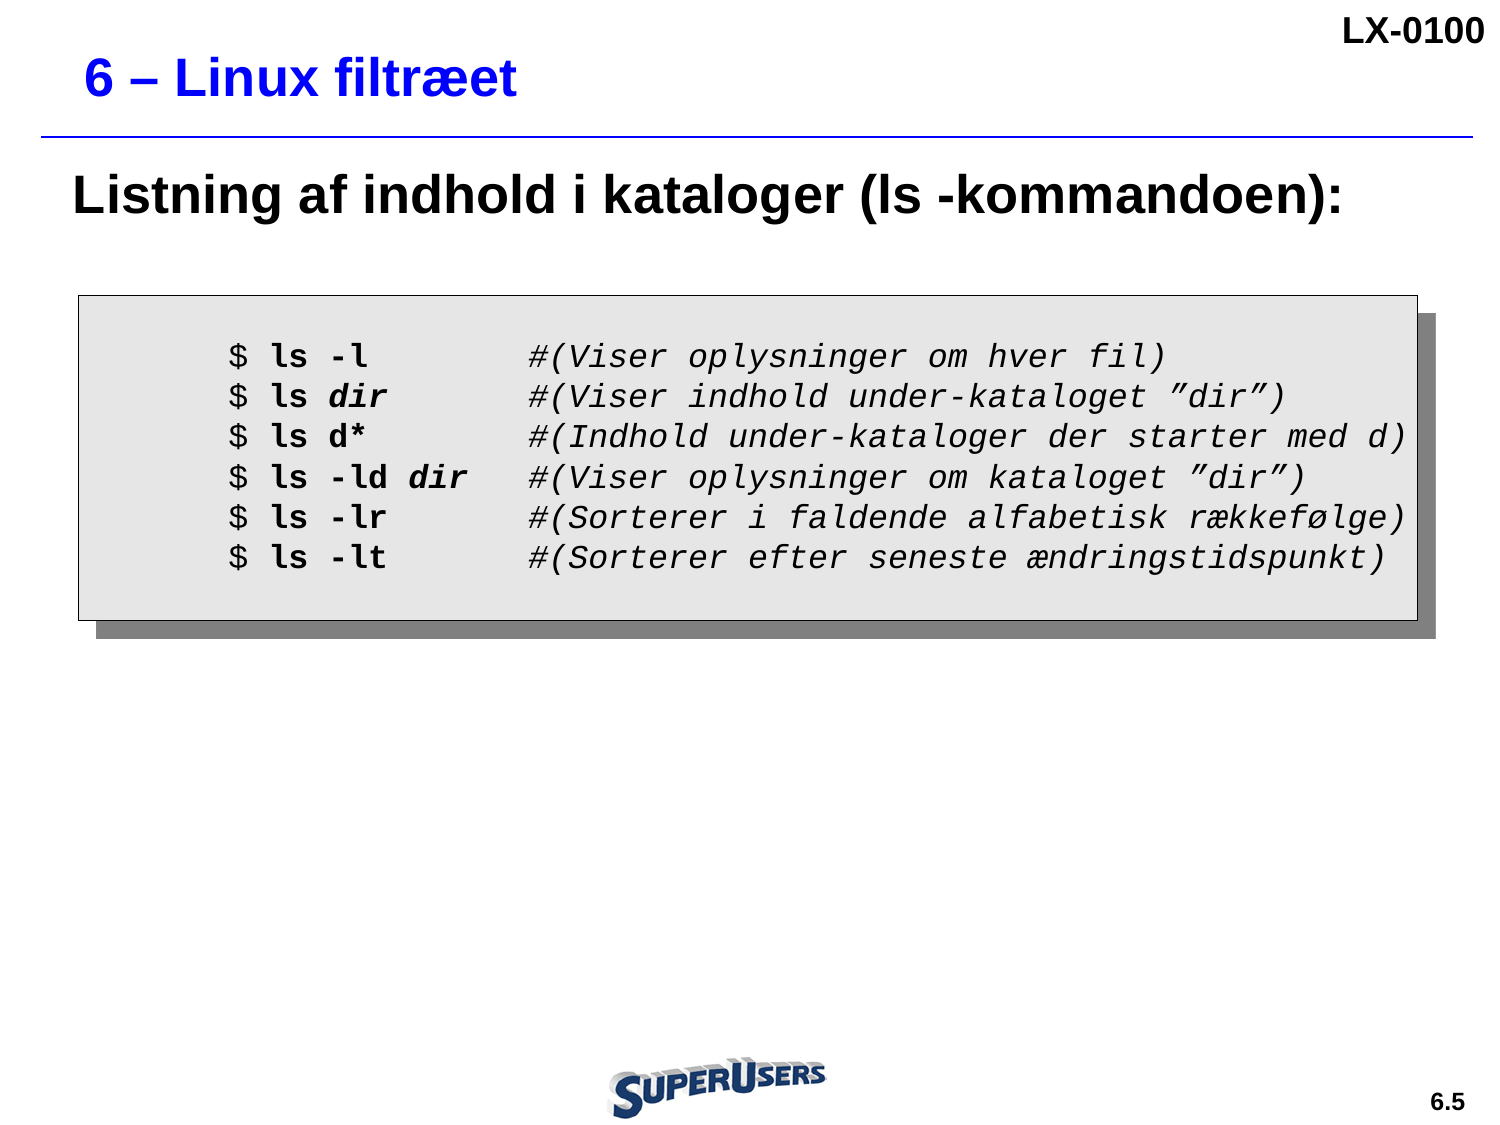

# 6 – Linux filtræet
Listning af indhold i kataloger (ls -kommandoen):
	$ ls -l 	#(Viser oplysninger om hver fil)
	$ ls dir	#(Viser indhold under-kataloget ”dir”)
	$ ls d*		#(Indhold under-kataloger der starter med d)
	$ ls -ld dir	#(Viser oplysninger om kataloget ”dir”)
	$ ls -lr	#(Sorterer i faldende alfabetisk rækkefølge)
	$ ls -lt	#(Sorterer efter seneste ændringstidspunkt)